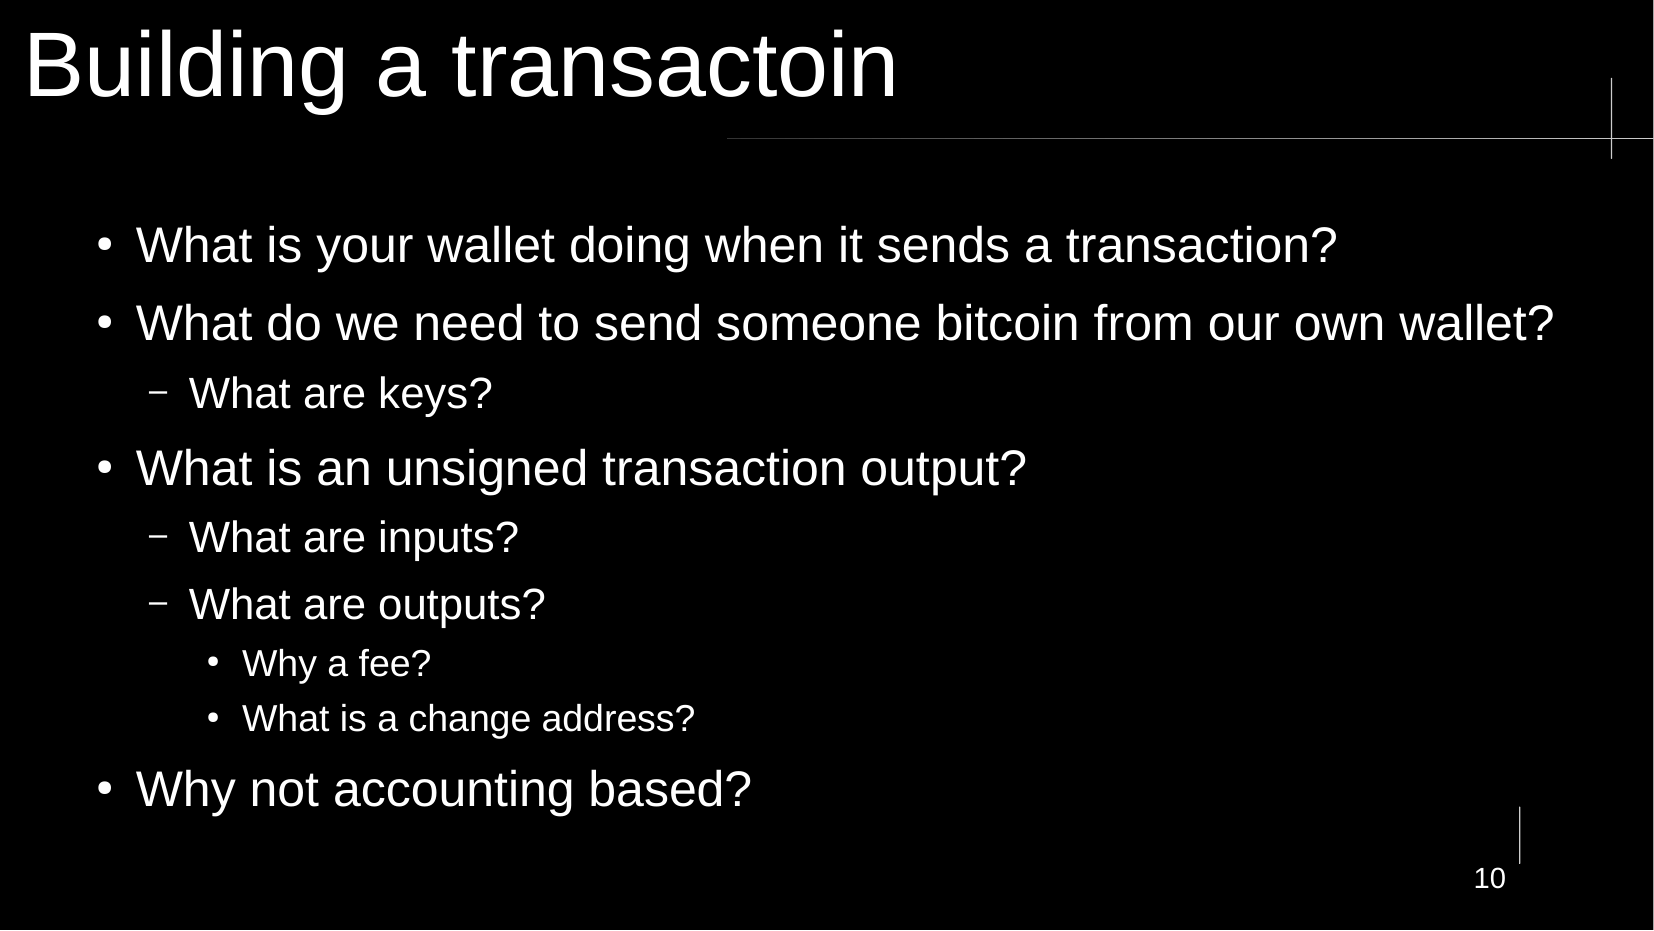

# Building a transactoin
What is your wallet doing when it sends a transaction?
What do we need to send someone bitcoin from our own wallet?
What are keys?
What is an unsigned transaction output?
What are inputs?
What are outputs?
Why a fee?
What is a change address?
Why not accounting based?
10